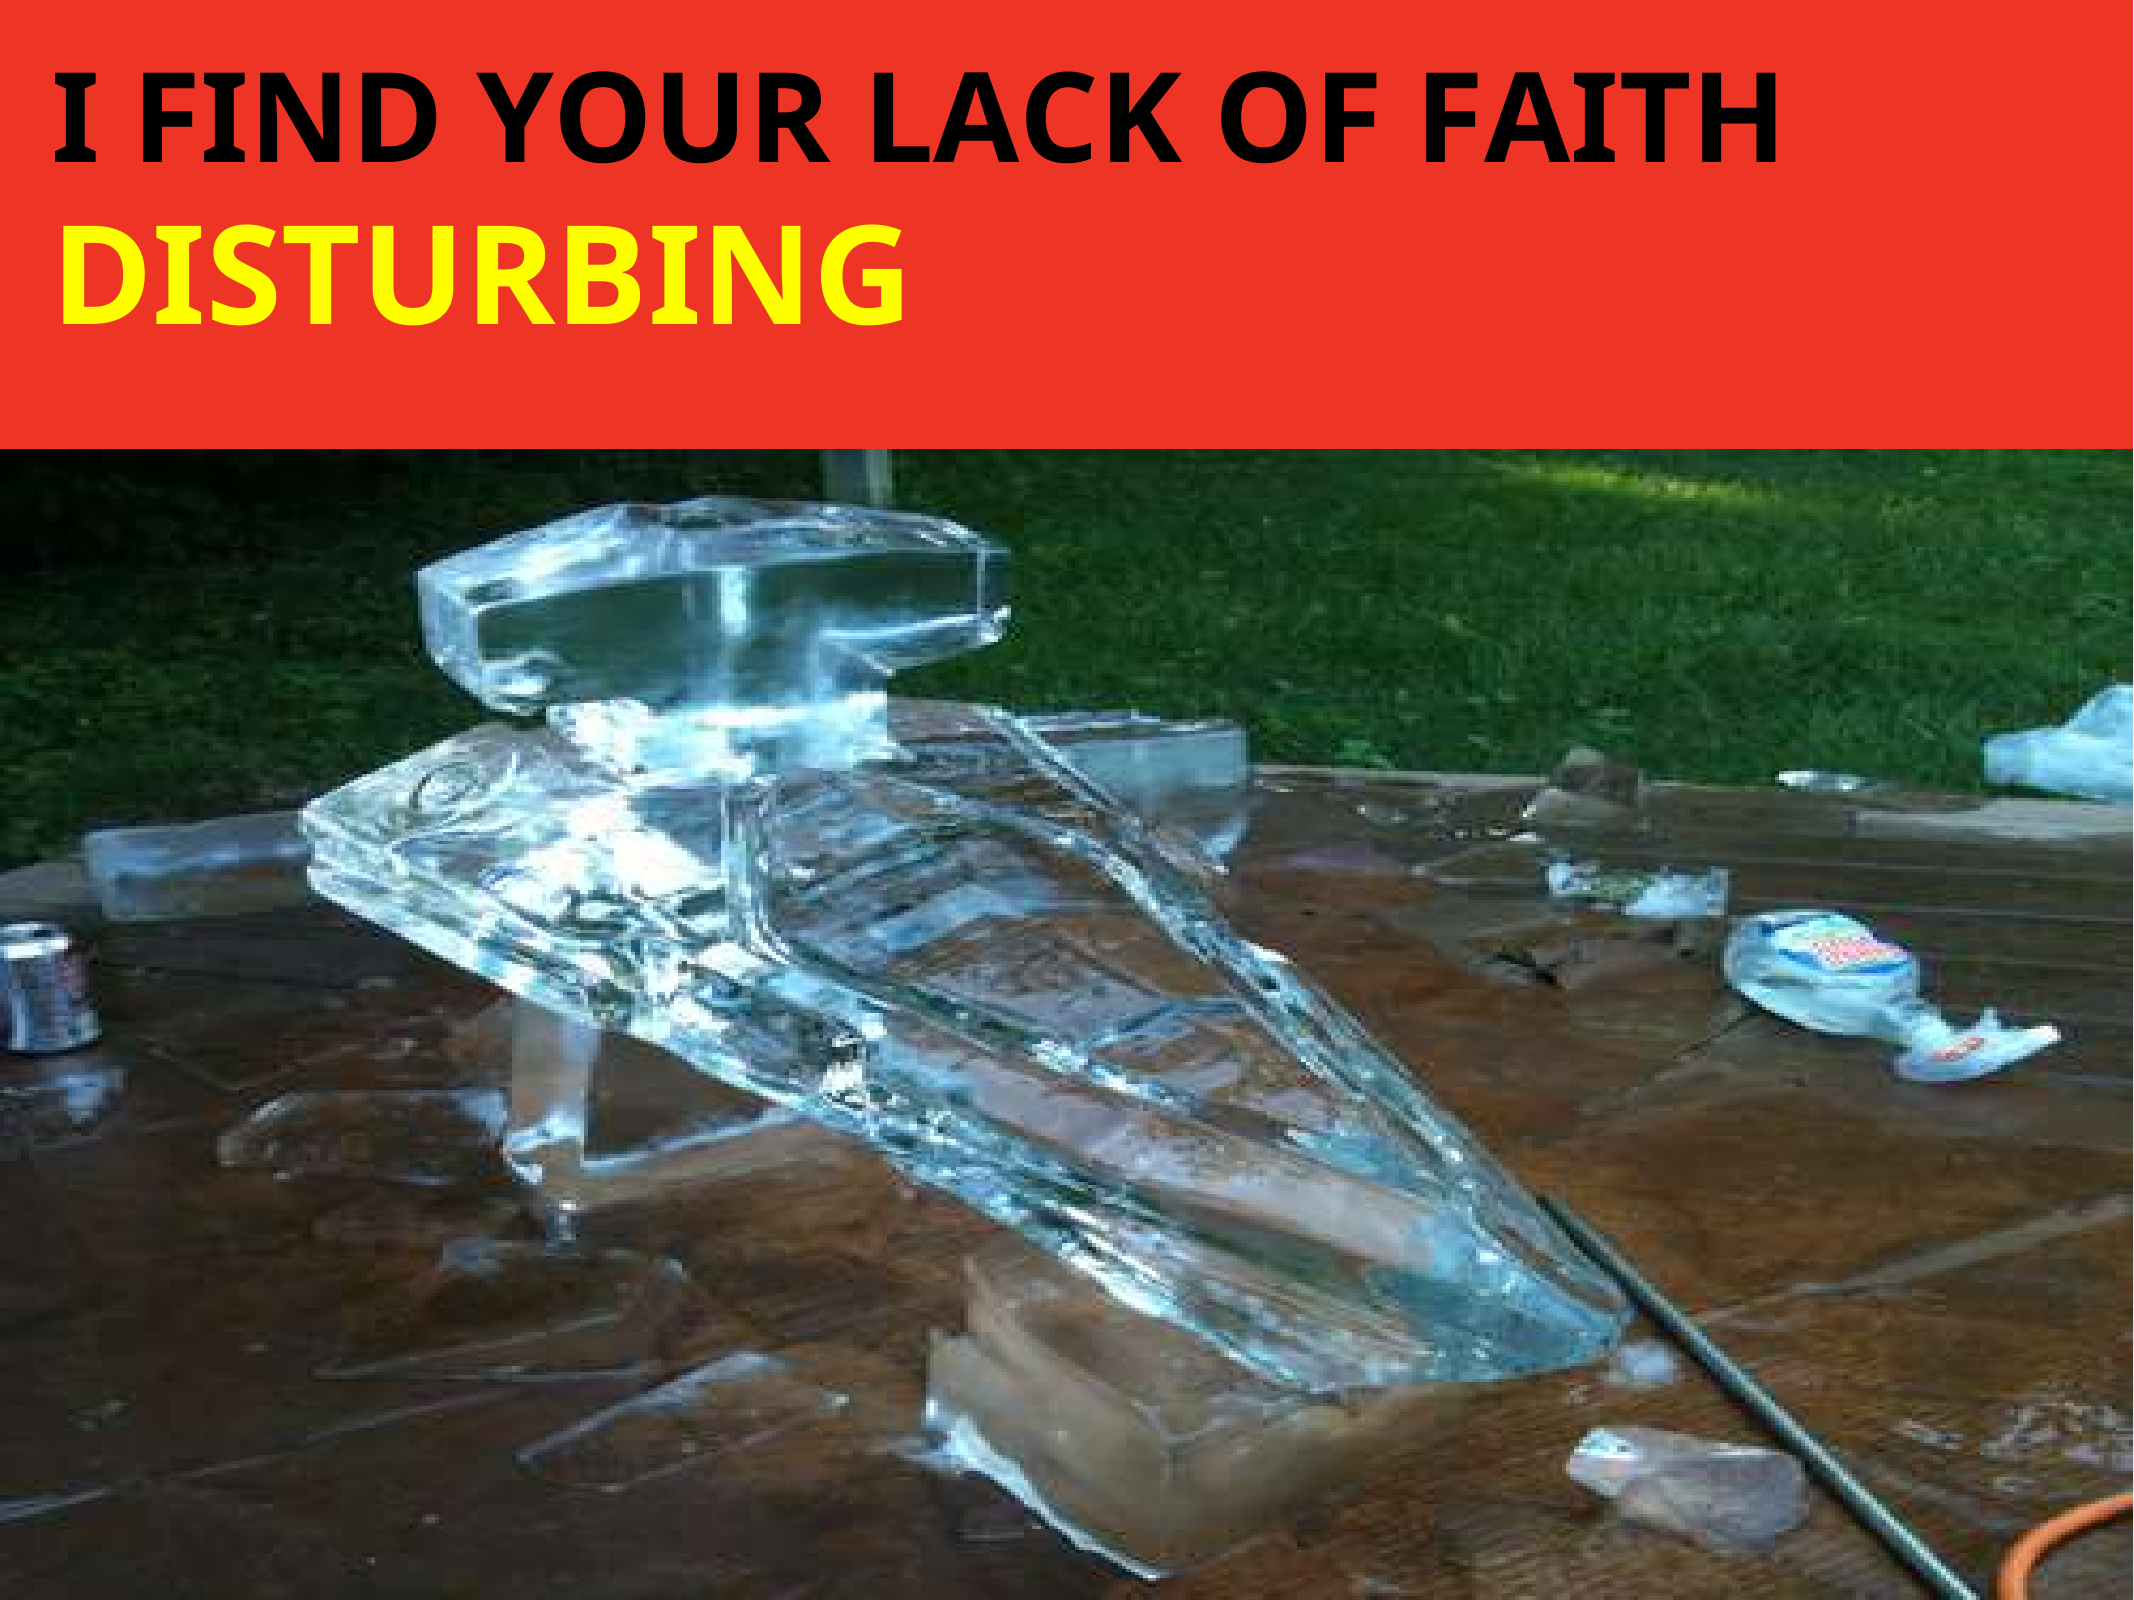

I FIND YOUR LACK OF FAITH
DISTURBING